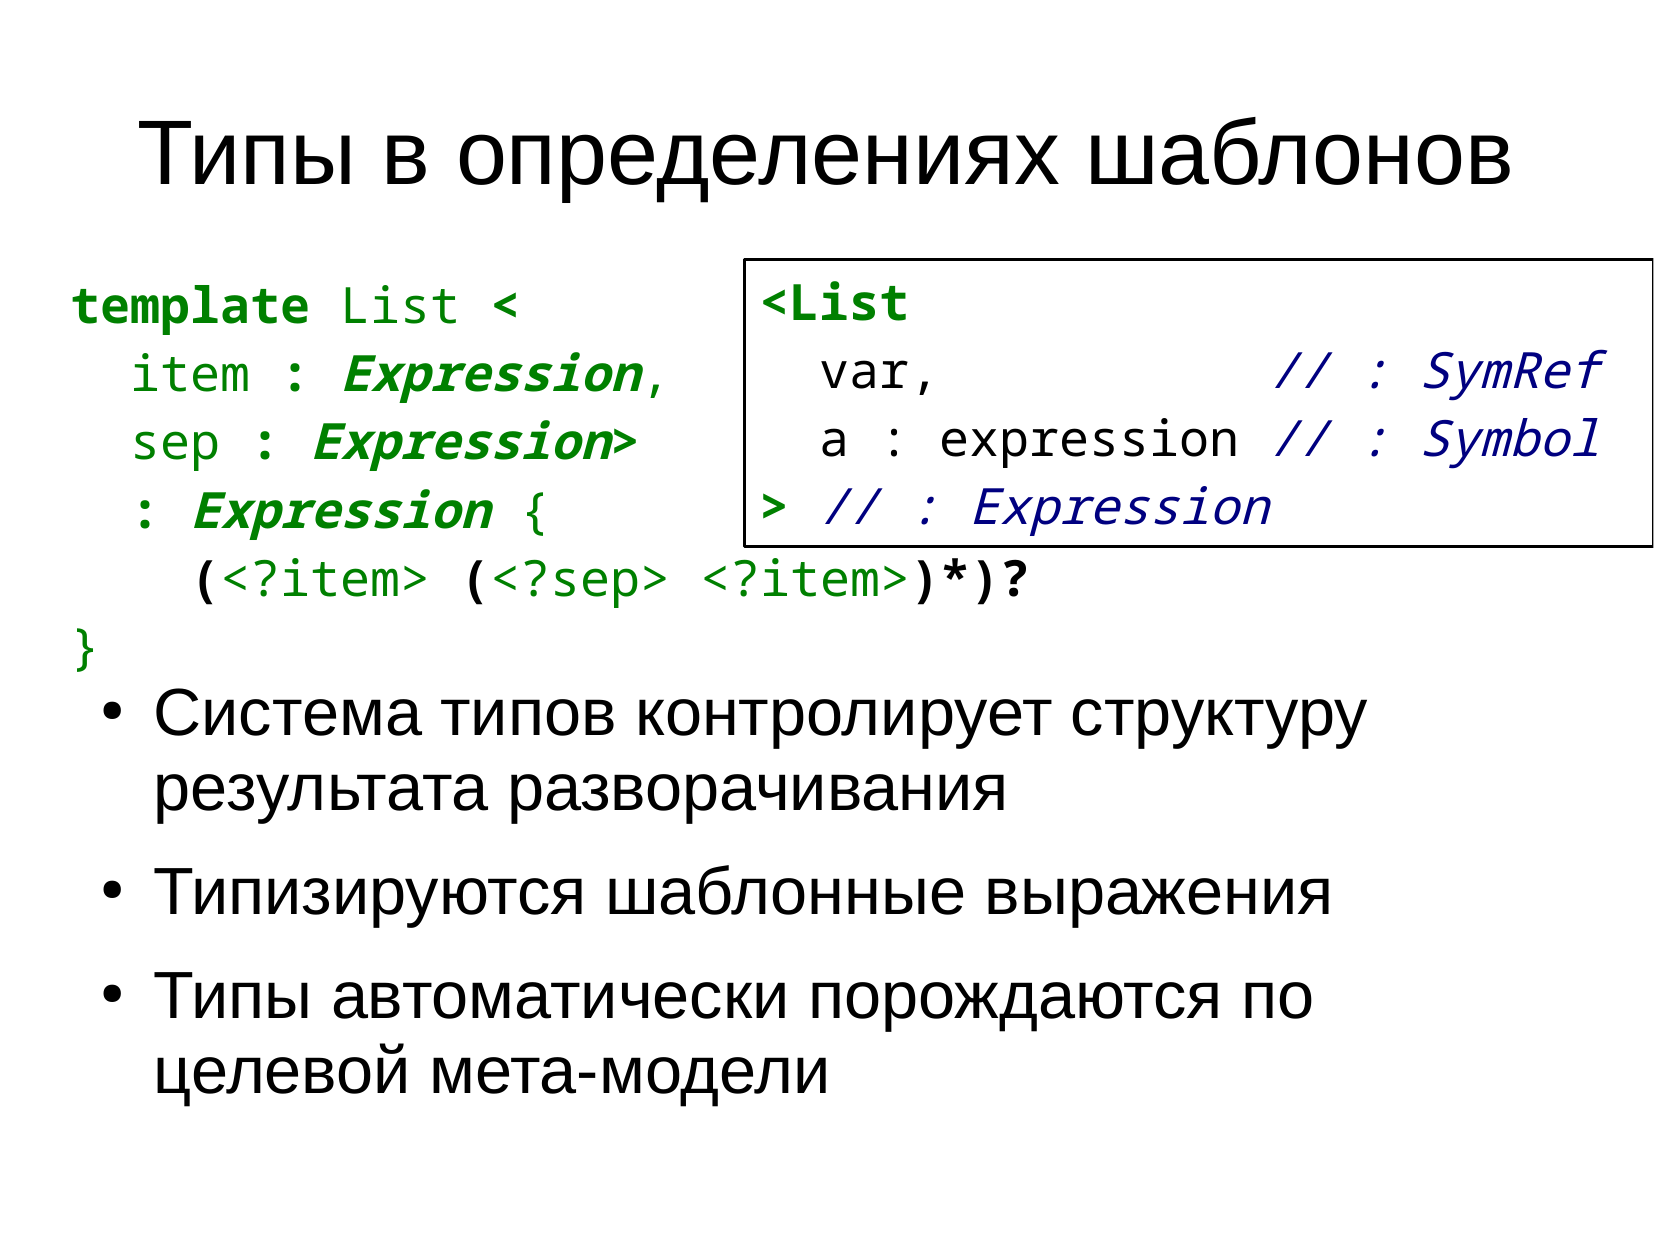

# Типы в определениях шаблонов
<List
 var, // : SymRef
 a : expression // : Symbol
> // : Expression
template List <
 item : Expression,
 sep : Expression>
 : Expression {
 (<?item> (<?sep> <?item>)*)?
}
Система типов контролирует структуру результата разворачивания
Типизируются шаблонные выражения
Типы автоматически порождаются по целевой мета-модели